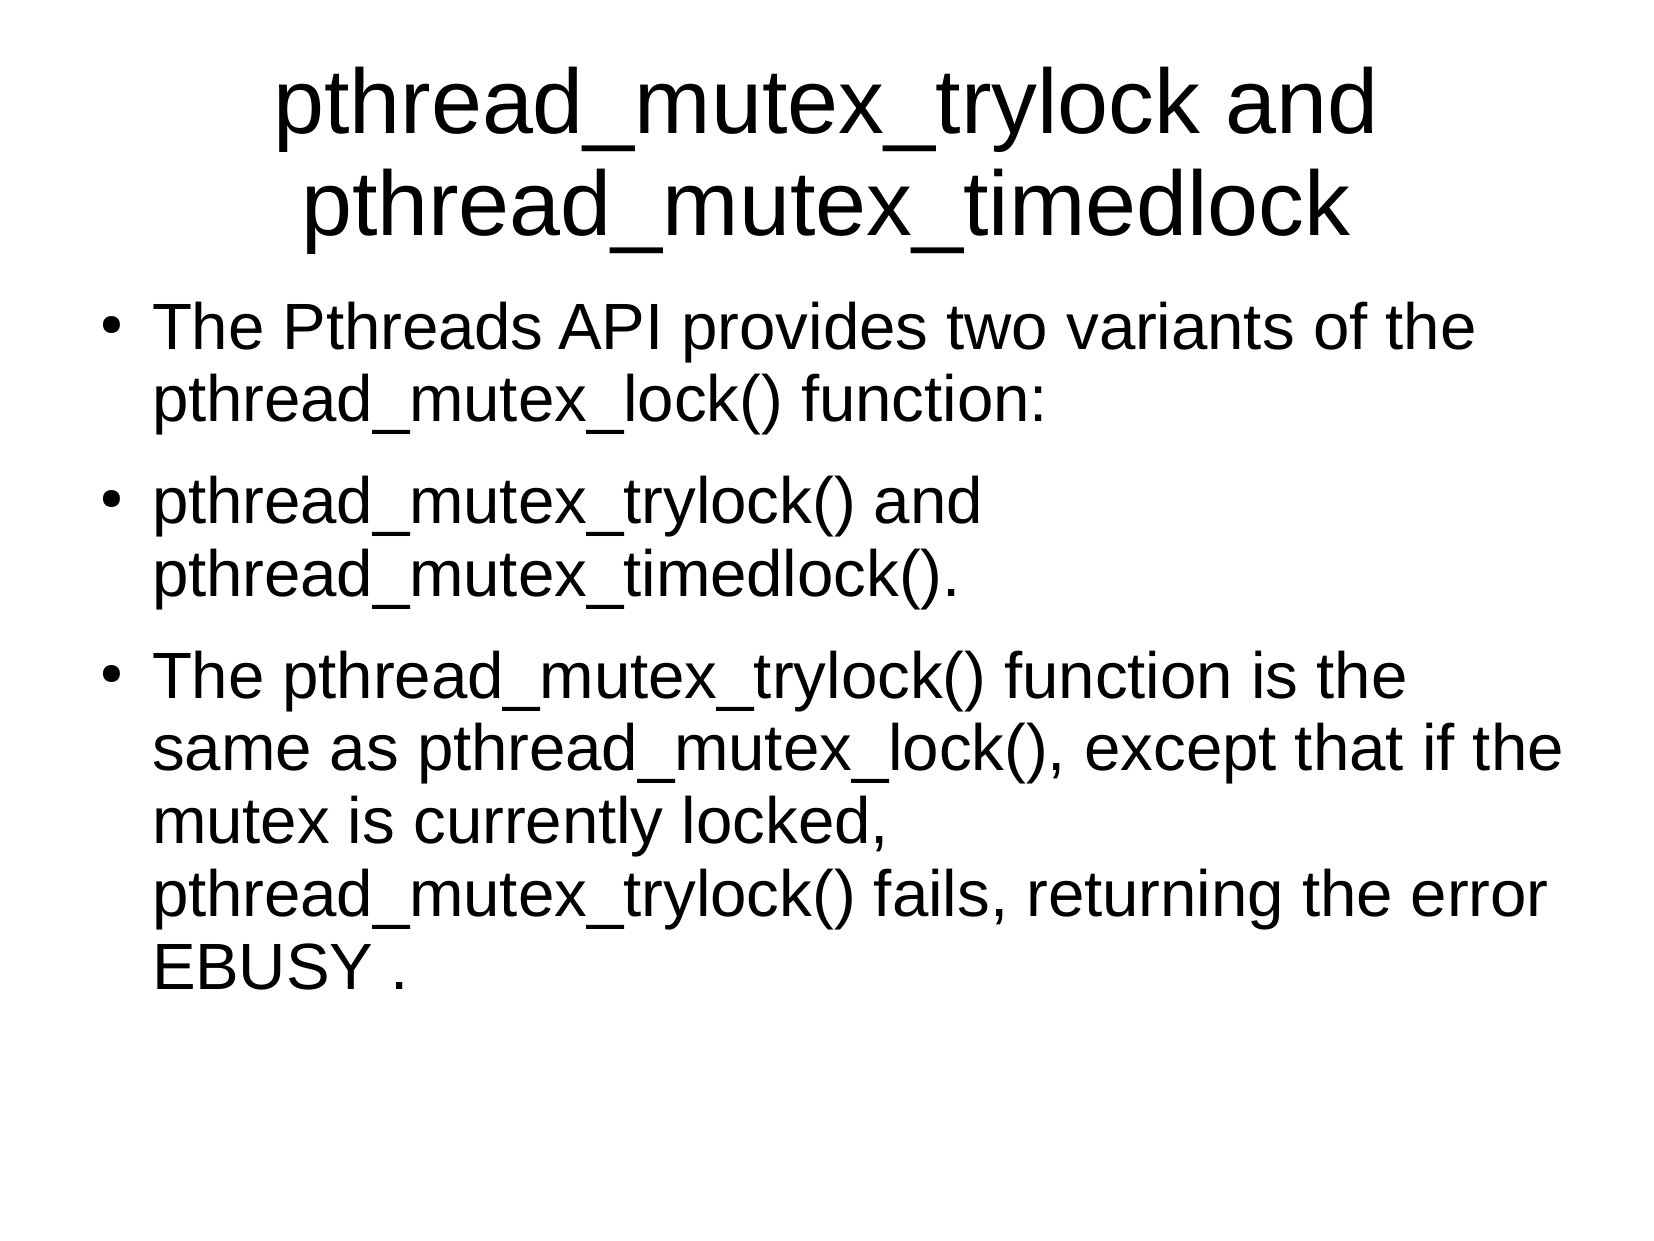

# pthread_mutex_trylock and pthread_mutex_timedlock
The Pthreads API provides two variants of the pthread_mutex_lock() function:
pthread_mutex_trylock() and pthread_mutex_timedlock().
The pthread_mutex_trylock() function is the same as pthread_mutex_lock(), except that if the mutex is currently locked, pthread_mutex_trylock() fails, returning the error EBUSY .